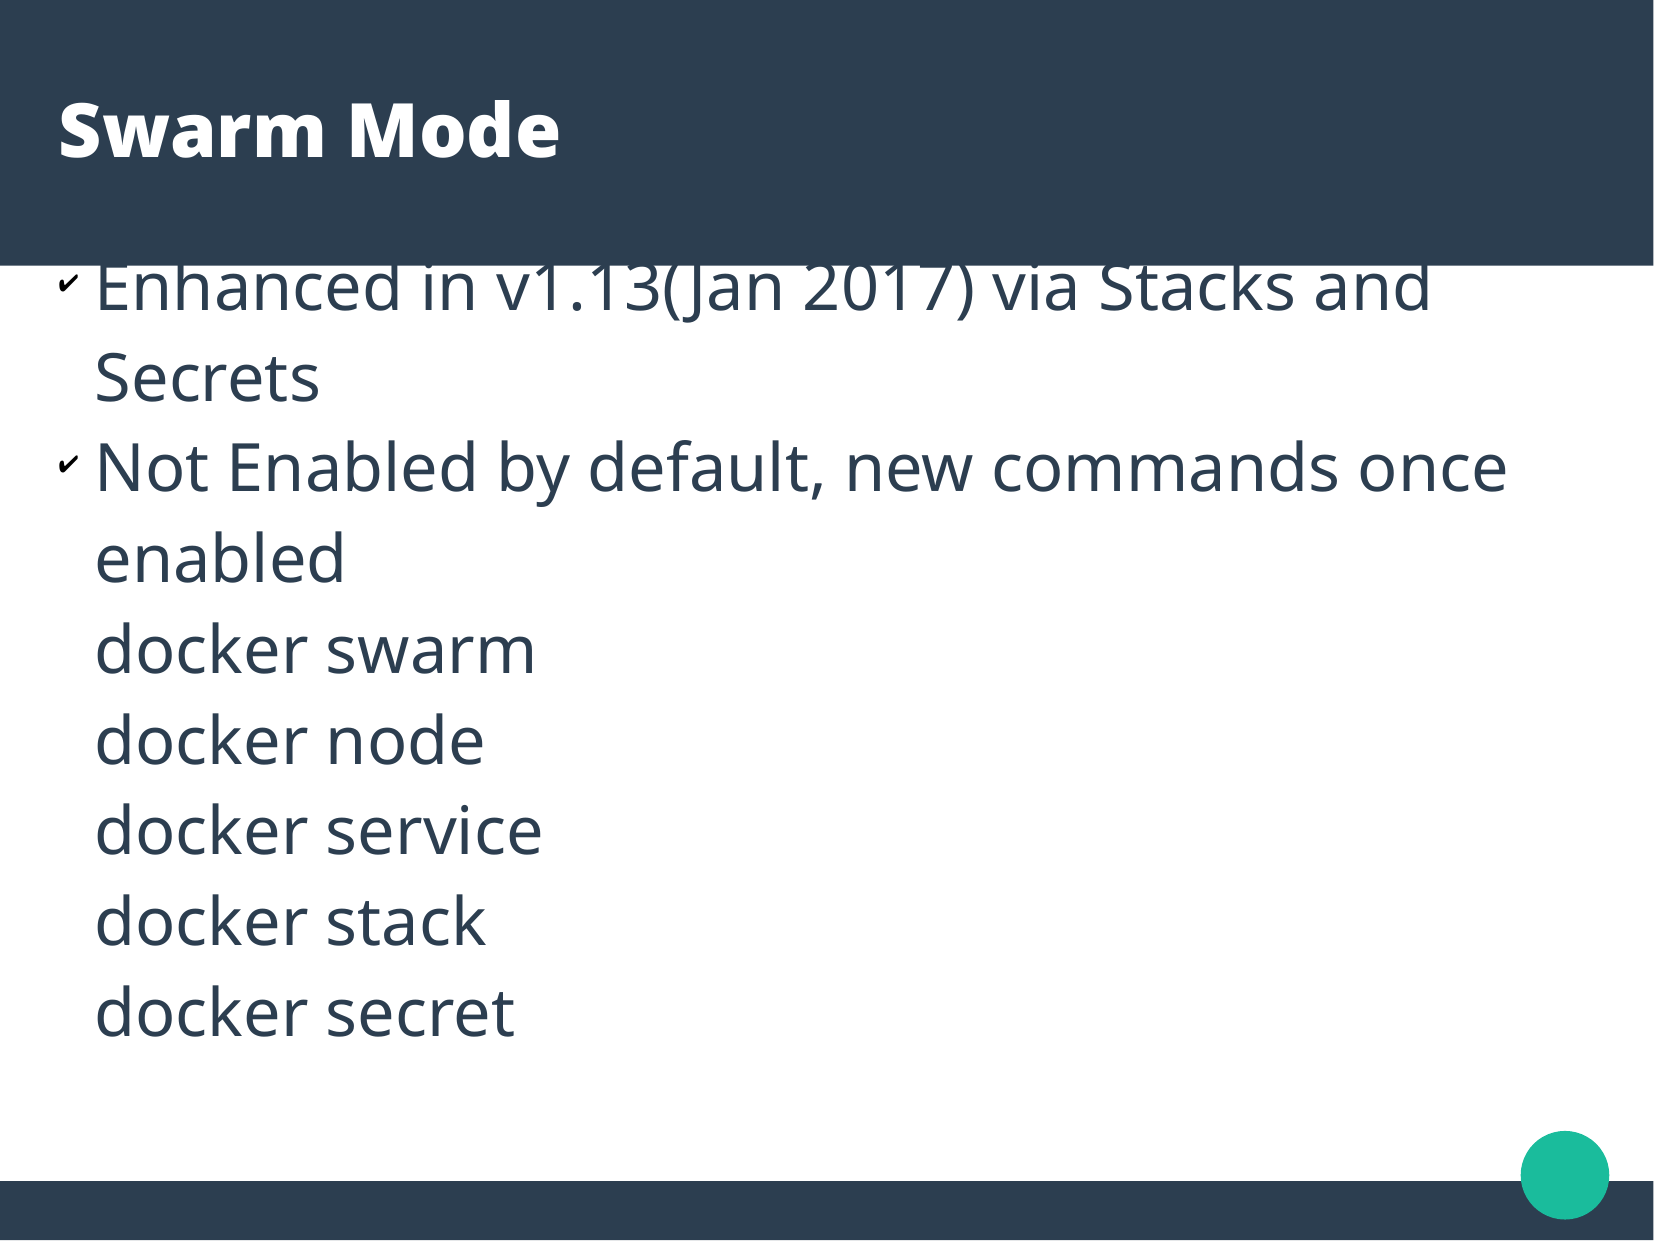

# Swarm Mode
Enhanced in v1.13(Jan 2017) via Stacks and Secrets
Not Enabled by default, new commands once enabled
docker swarm
docker node
docker service
docker stack
docker secret